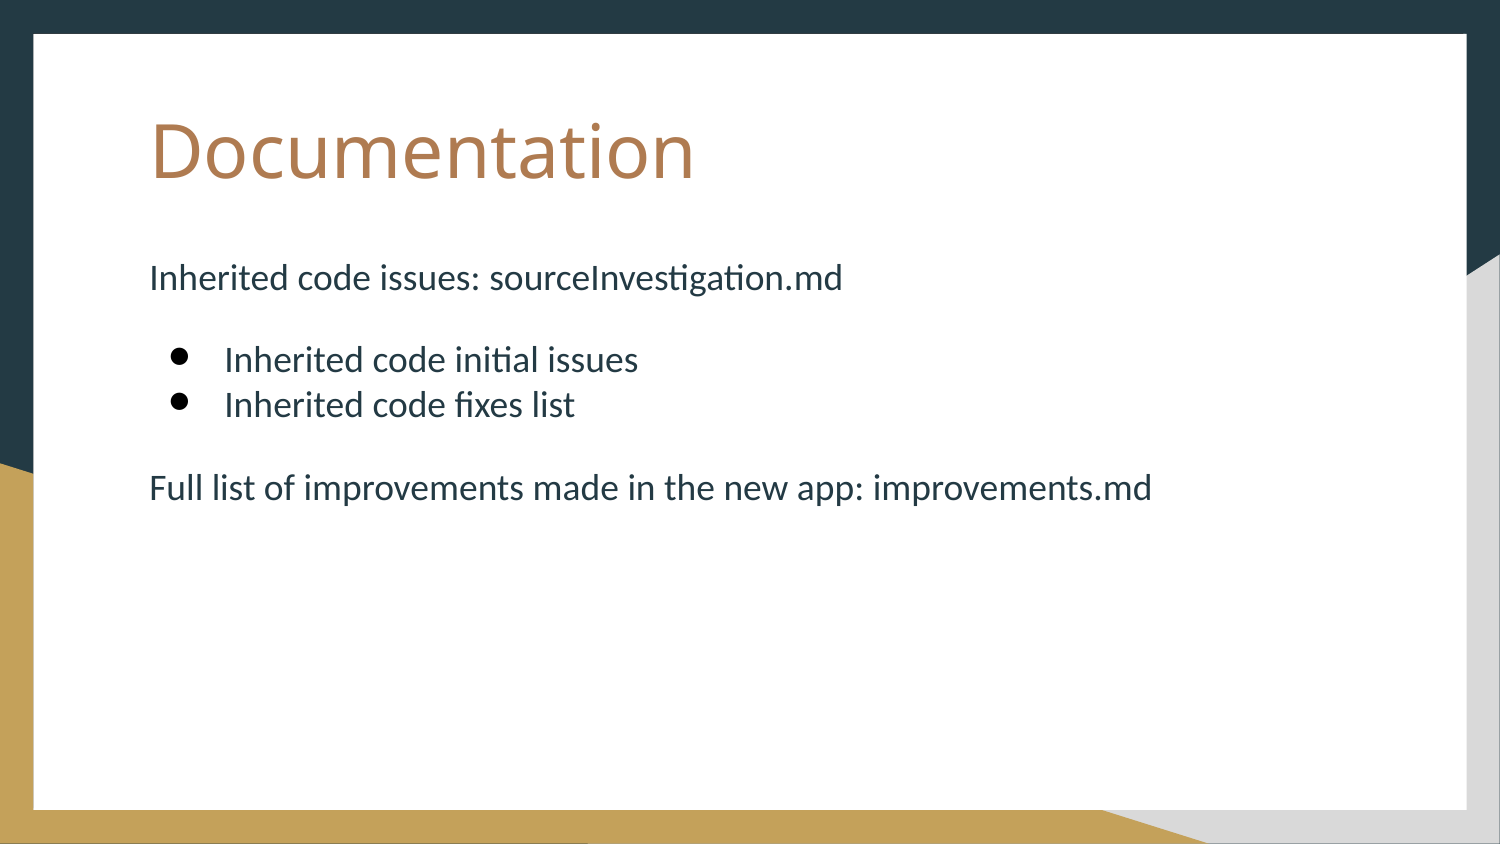

# Documentation
Inherited code issues: sourceInvestigation.md
Inherited code initial issues
Inherited code fixes list
Full list of improvements made in the new app: improvements.md